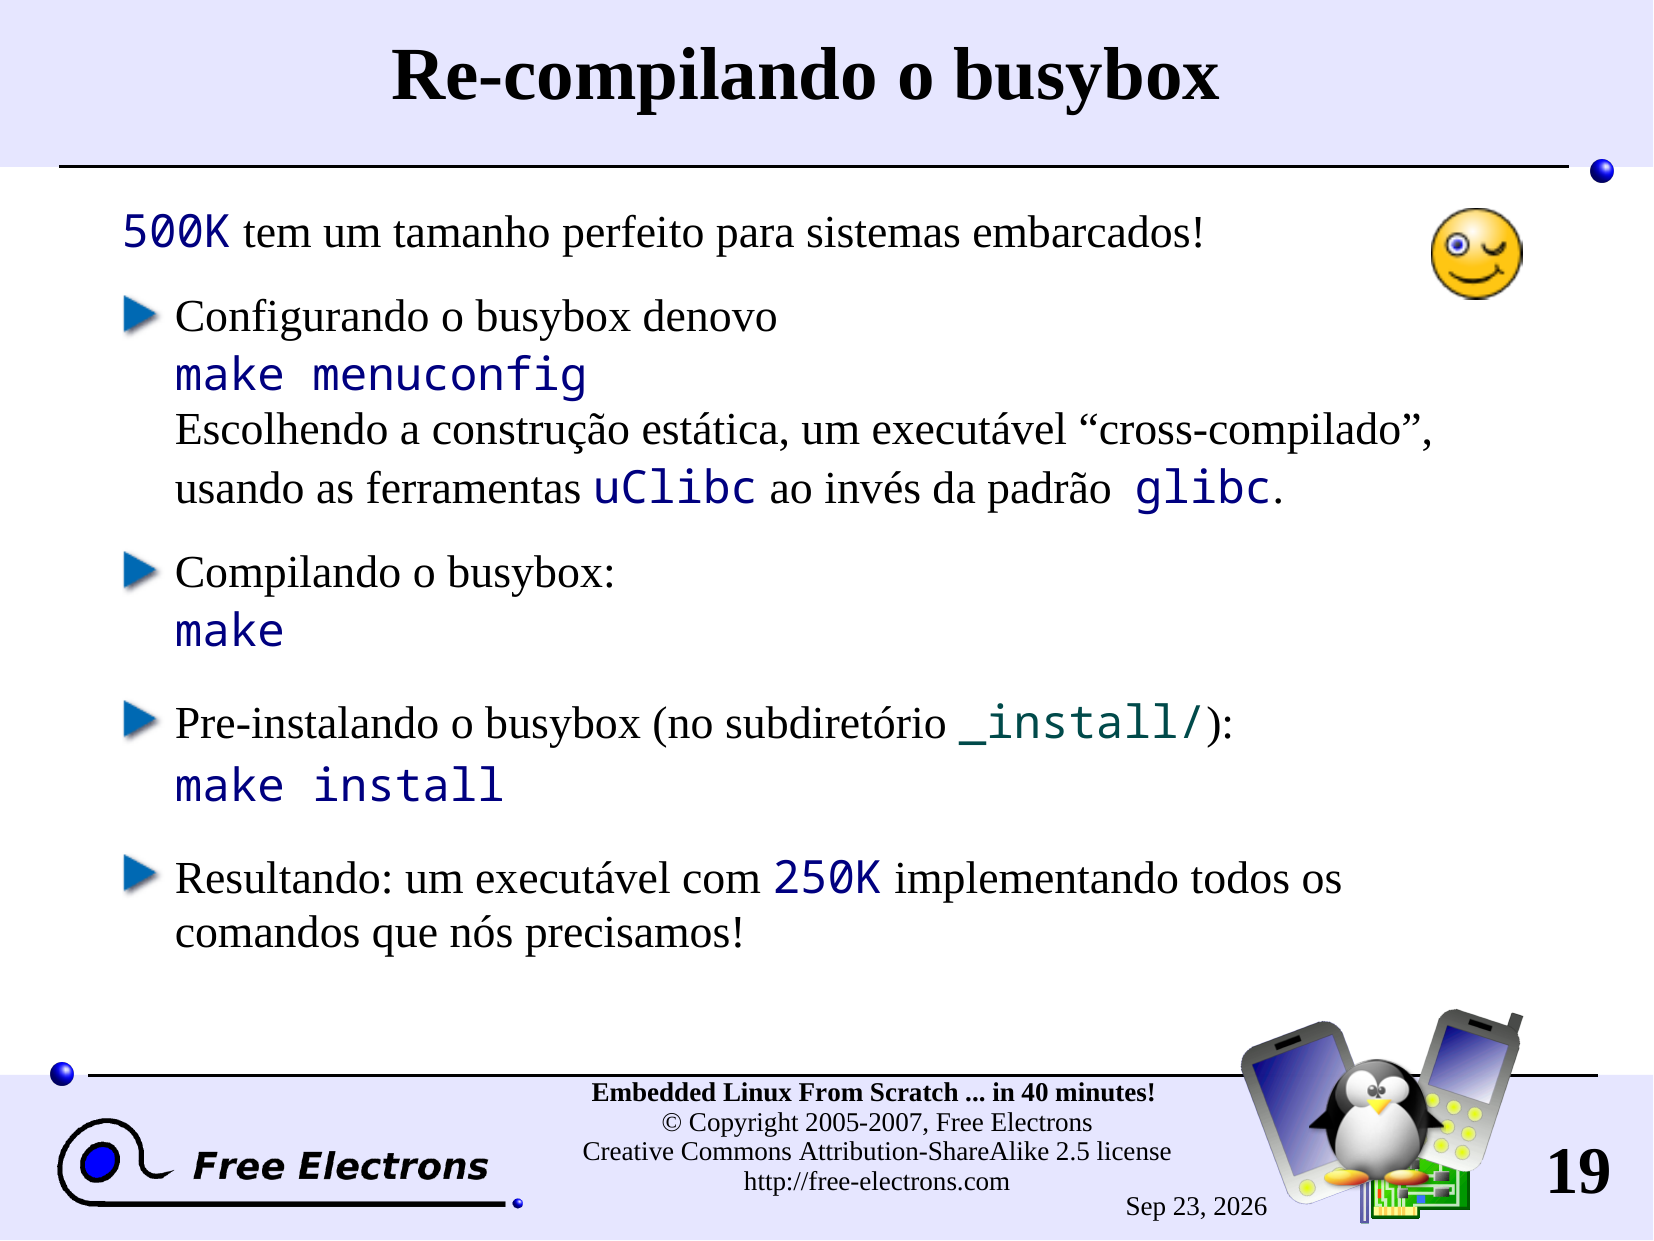

# Re-compilando o busybox
500K tem um tamanho perfeito para sistemas embarcados!
Configurando o busybox denovo
make menuconfig
Escolhendo a construção estática, um executável “cross-compilado”, usando as ferramentas uClibc ao invés da padrão glibc.
Compilando o busybox:
make
Pre-instalando o busybox (no subdiretório _install/):
make install
Resultando: um executável com 250K implementando todos os comandos que nós precisamos!